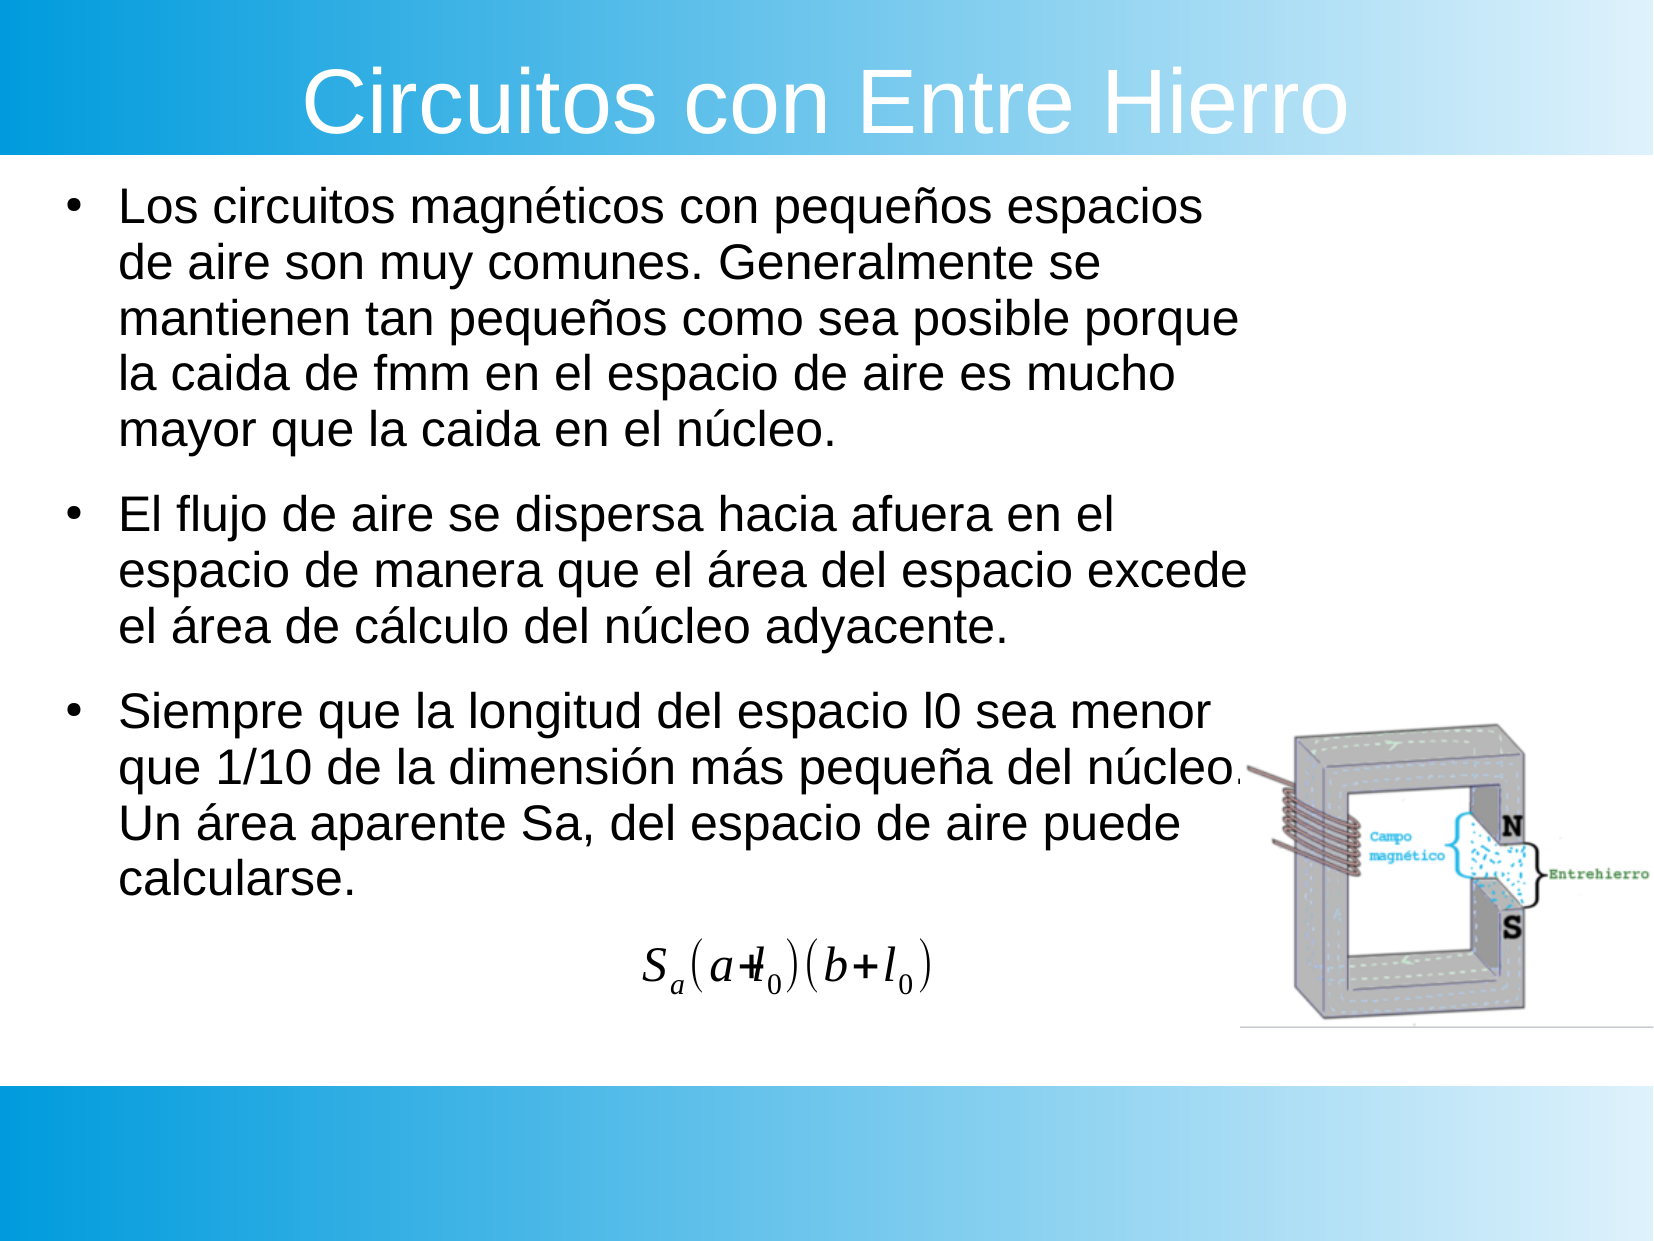

# Circuitos con Entre Hierro
Los circuitos magnéticos con pequeños espacios de aire son muy comunes. Generalmente se mantienen tan pequeños como sea posible porque la caida de fmm en el espacio de aire es mucho mayor que la caida en el núcleo.
El flujo de aire se dispersa hacia afuera en el espacio de manera que el área del espacio excede el área de cálculo del núcleo adyacente.
Siempre que la longitud del espacio l0 sea menor que 1/10 de la dimensión más pequeña del núcleo. Un área aparente Sa, del espacio de aire puede calcularse.